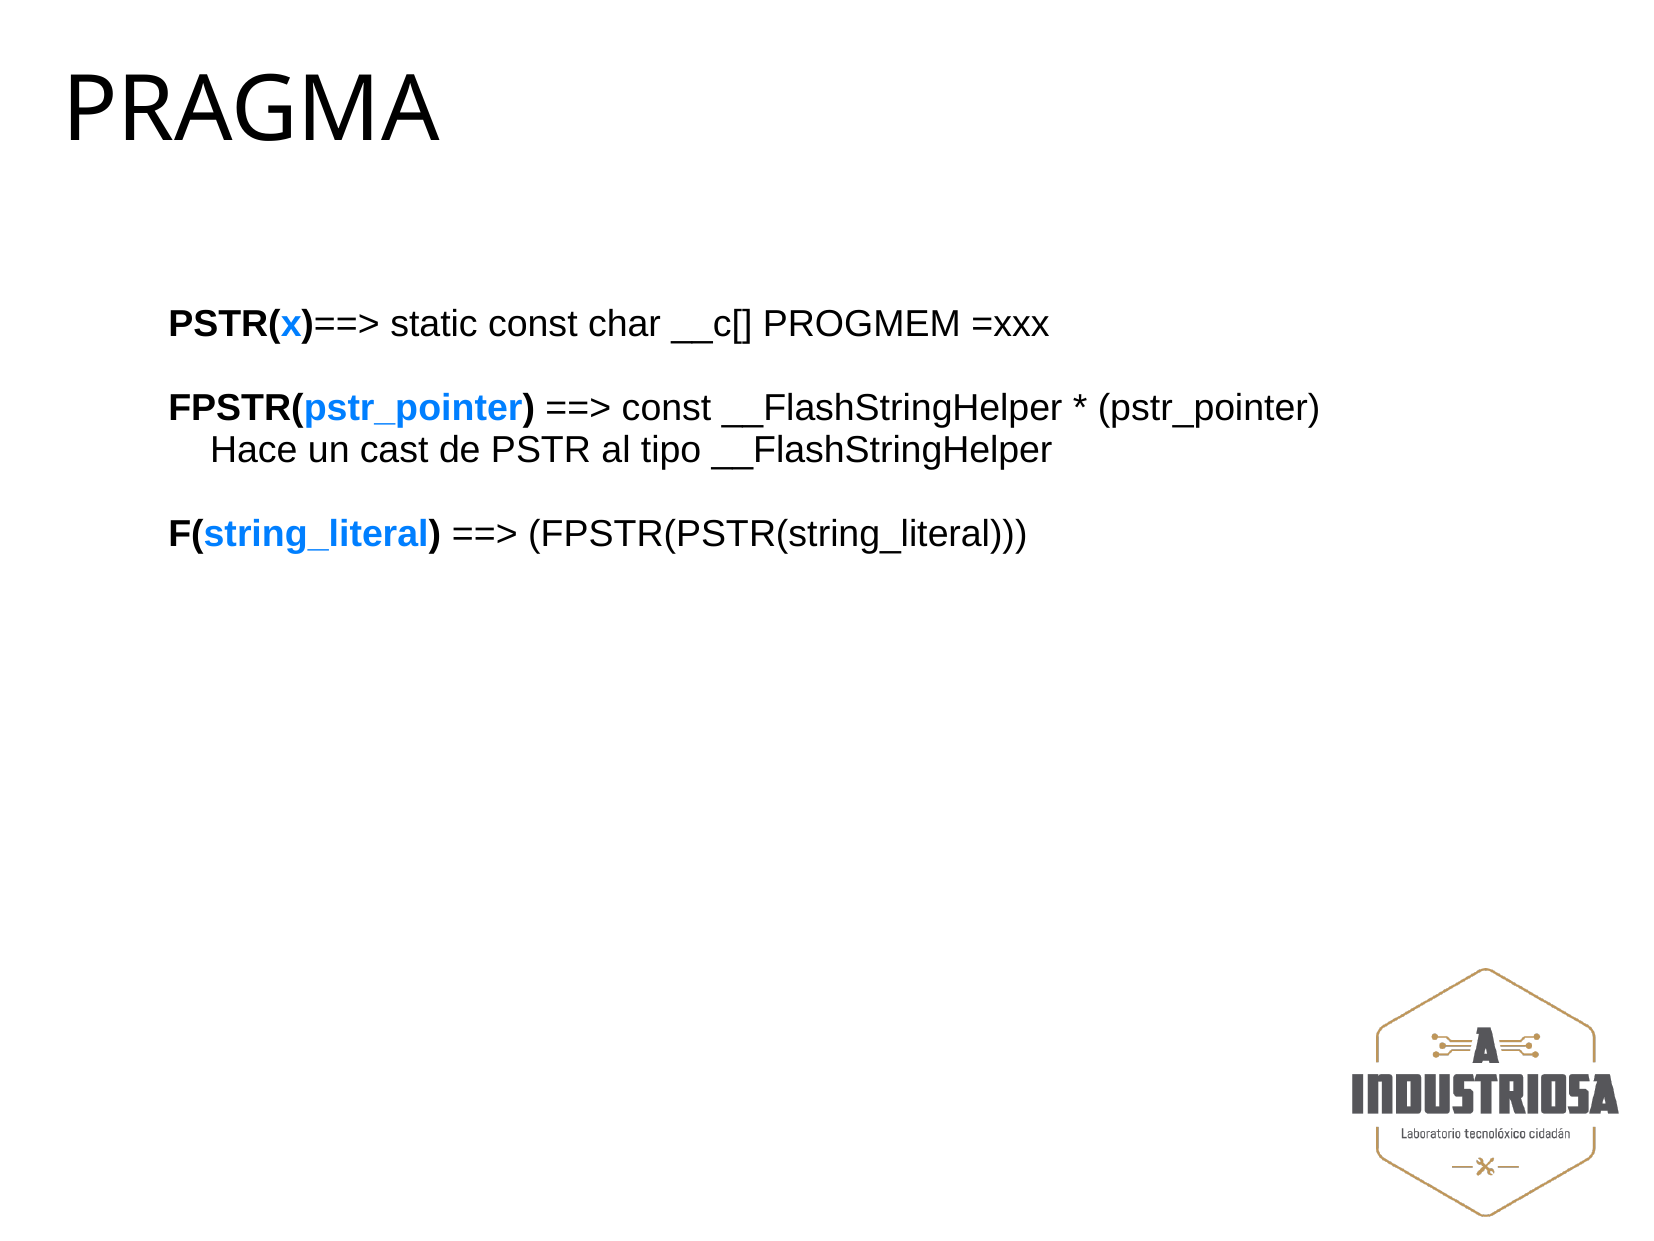

PRAGMA
PSTR(x)==> static const char __c[] PROGMEM =xxx
FPSTR(pstr_pointer) ==> const __FlashStringHelper * (pstr_pointer)
 Hace un cast de PSTR al tipo __FlashStringHelper
F(string_literal) ==> (FPSTR(PSTR(string_literal)))